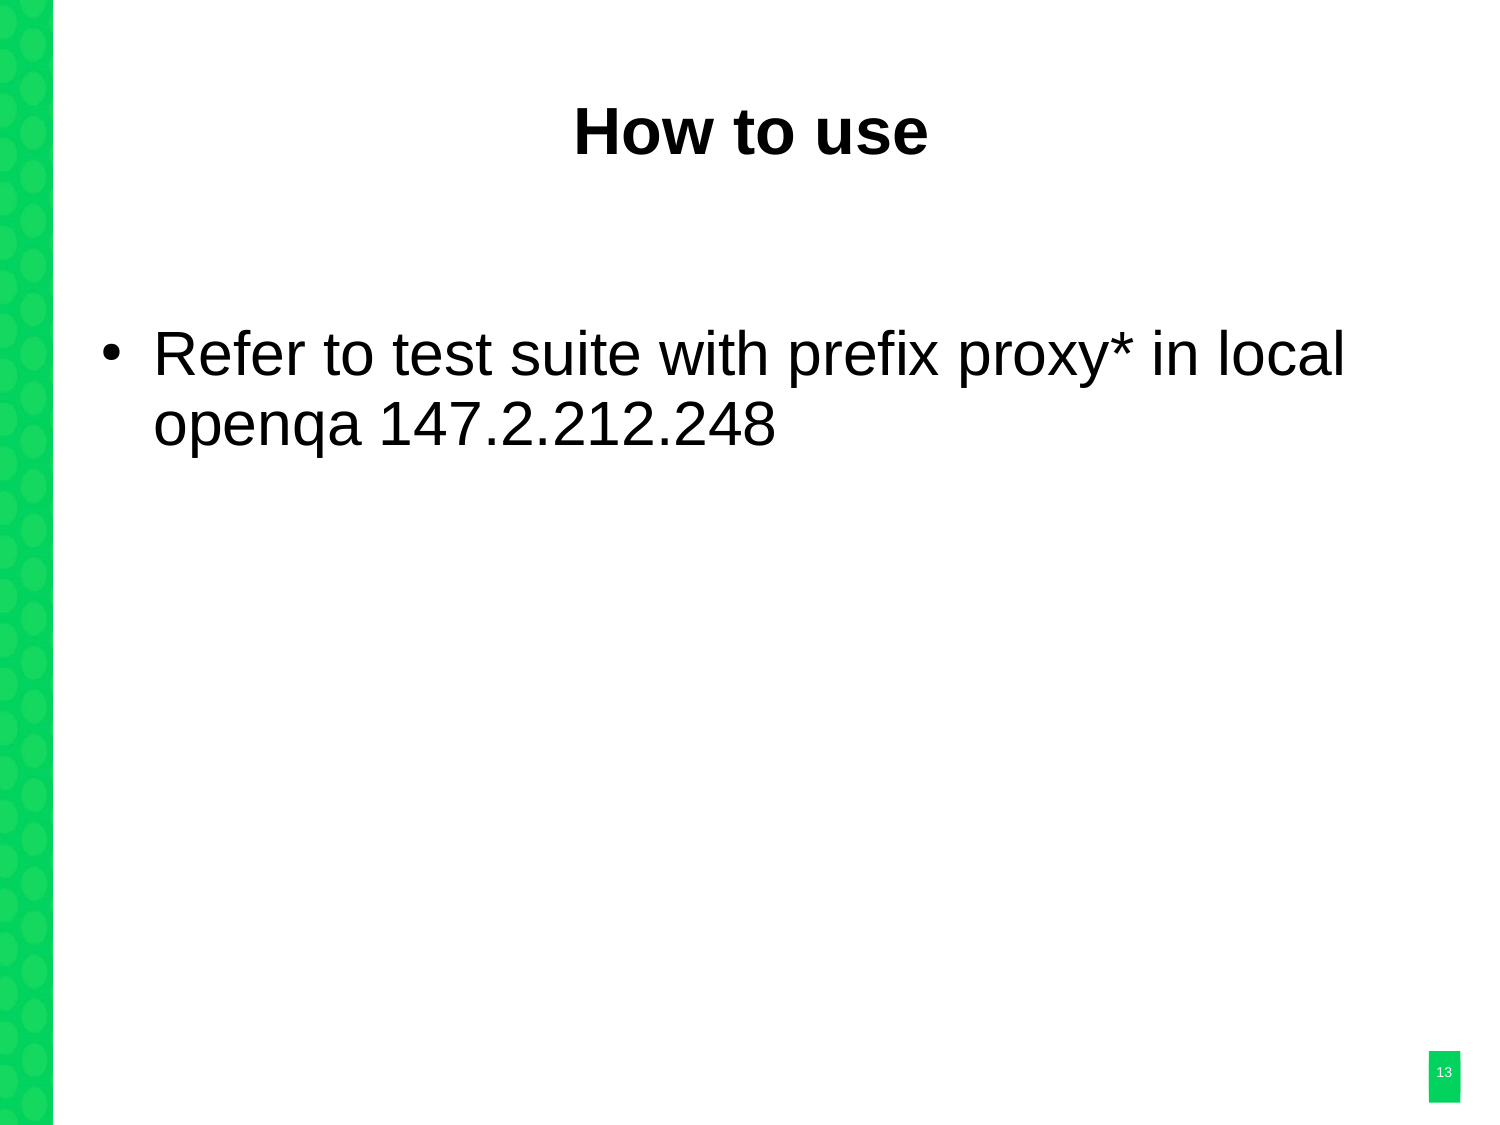

# How to use
Refer to test suite with prefix proxy* in local openqa 147.2.212.248